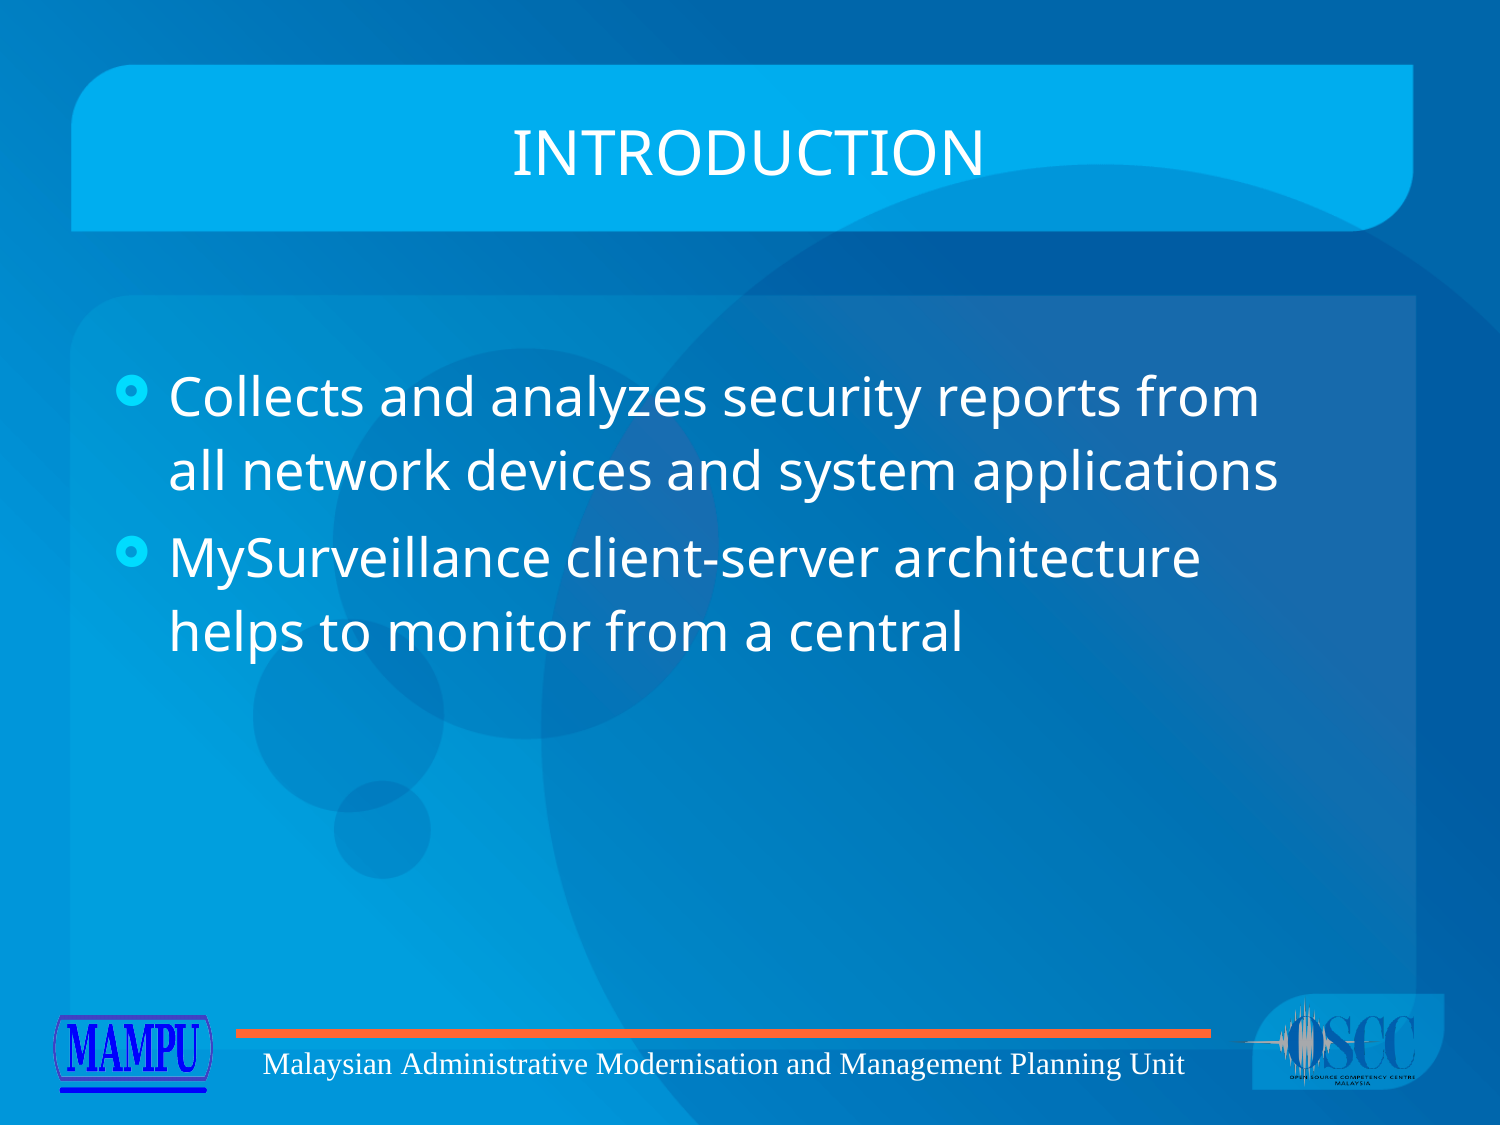

# INTRODUCTION
Collects and analyzes security reports from all network devices and system applications
MySurveillance client-server architecture helps to monitor from a central
Malaysian Administrative Modernisation and Management Planning Unit